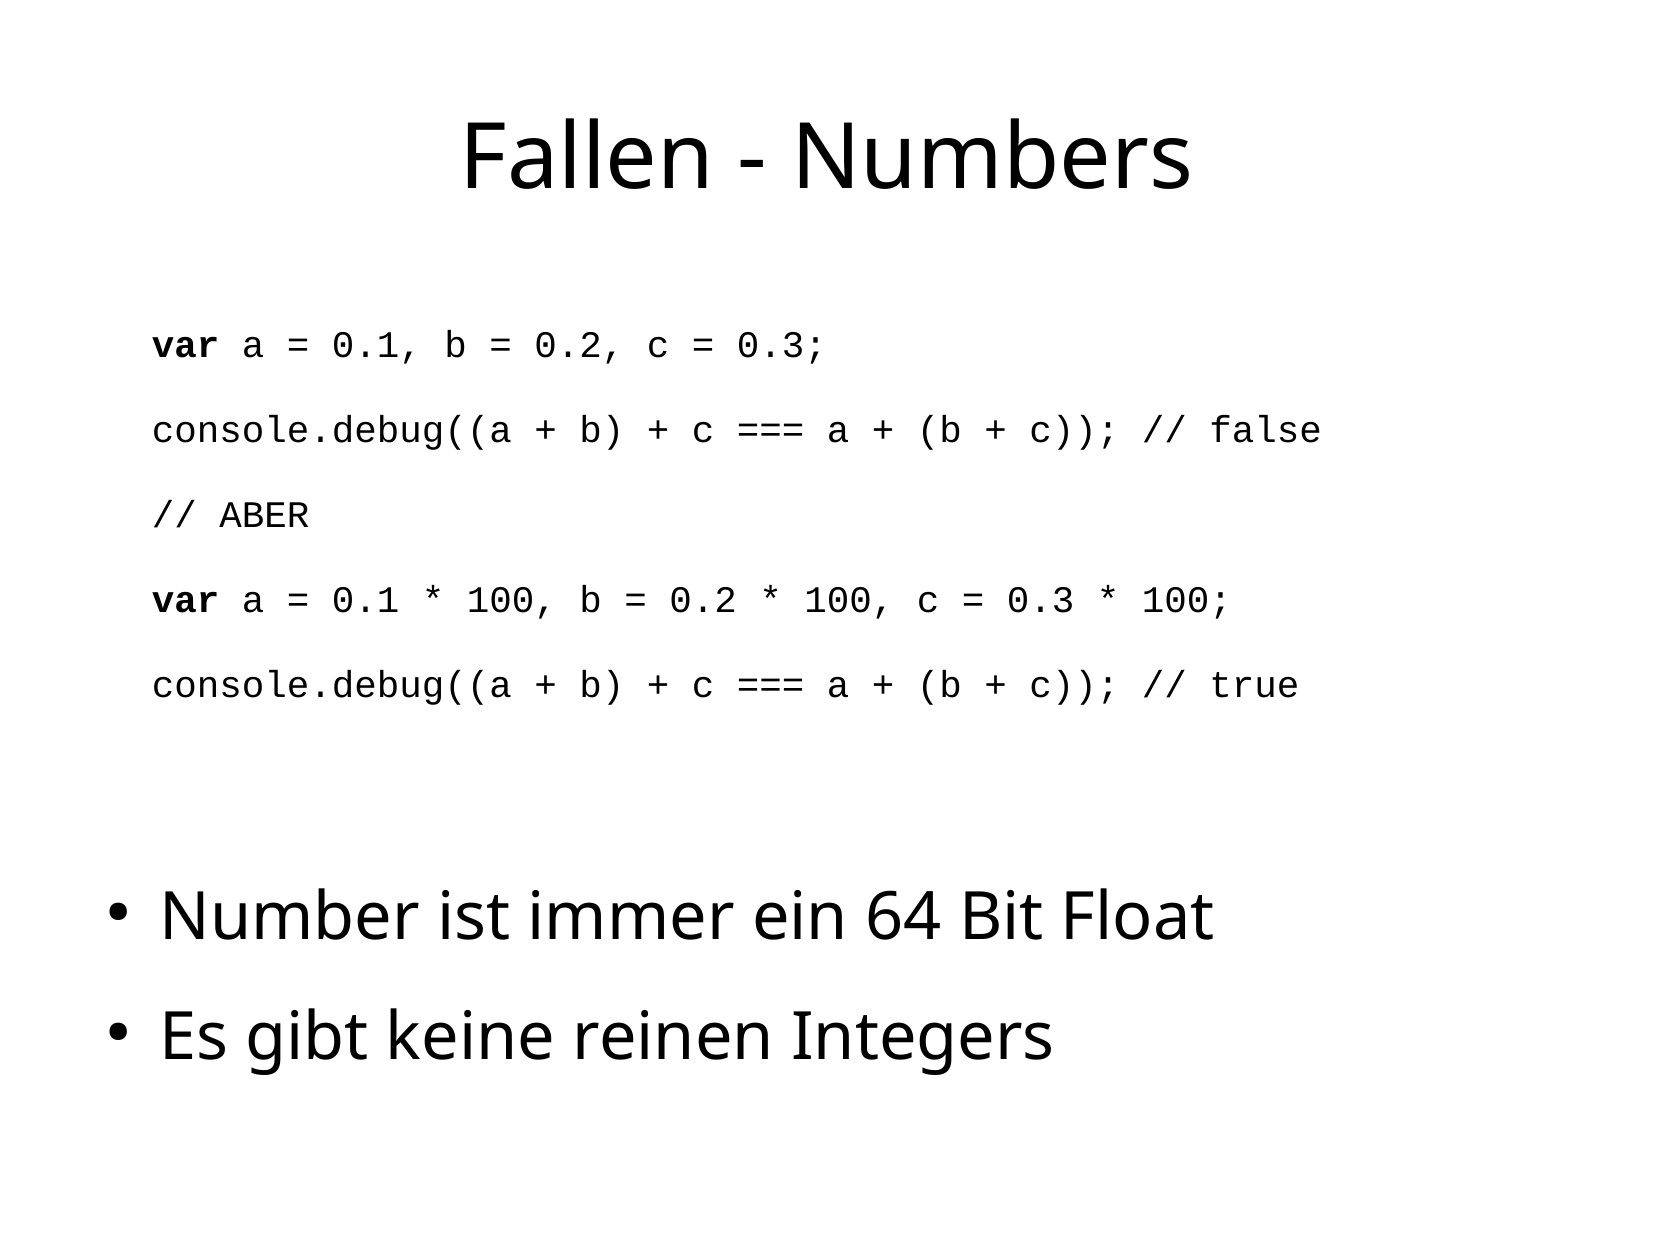

# Fallen - Numbers
var a = 0.1, b = 0.2, c = 0.3;
console.debug((a + b) + c === a + (b + c)); // false
// ABER
var a = 0.1 * 100, b = 0.2 * 100, c = 0.3 * 100;
console.debug((a + b) + c === a + (b + c)); // true
Number ist immer ein 64 Bit Float
Es gibt keine reinen Integers